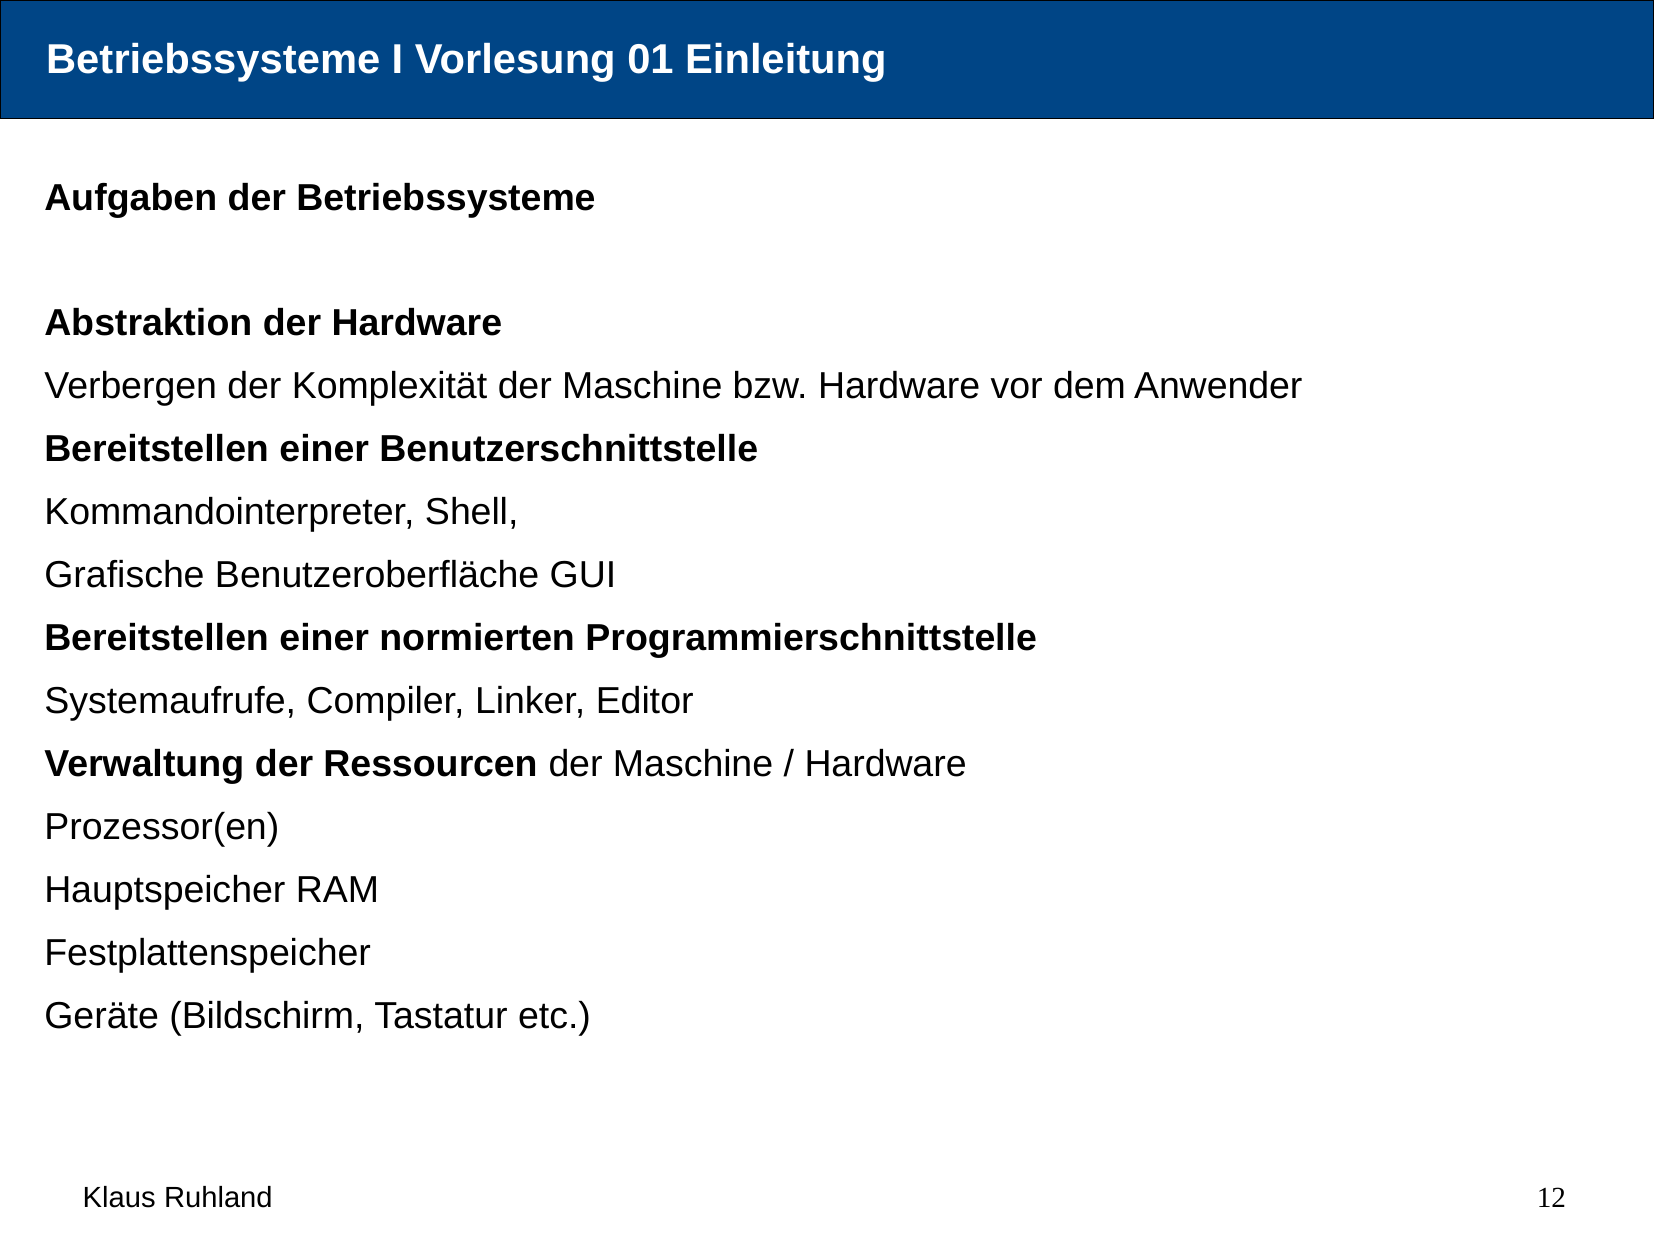

Aufgaben der Betriebssysteme
Abstraktion der Hardware
Verbergen der Komplexität der Maschine bzw. Hardware vor dem Anwender
Bereitstellen einer Benutzerschnittstelle
Kommandointerpreter, Shell,
Grafische Benutzeroberfläche GUI
Bereitstellen einer normierten Programmierschnittstelle
Systemaufrufe, Compiler, Linker, Editor
Verwaltung der Ressourcen der Maschine / Hardware
Prozessor(en)
Hauptspeicher RAM
Festplattenspeicher
Geräte (Bildschirm, Tastatur etc.)
12